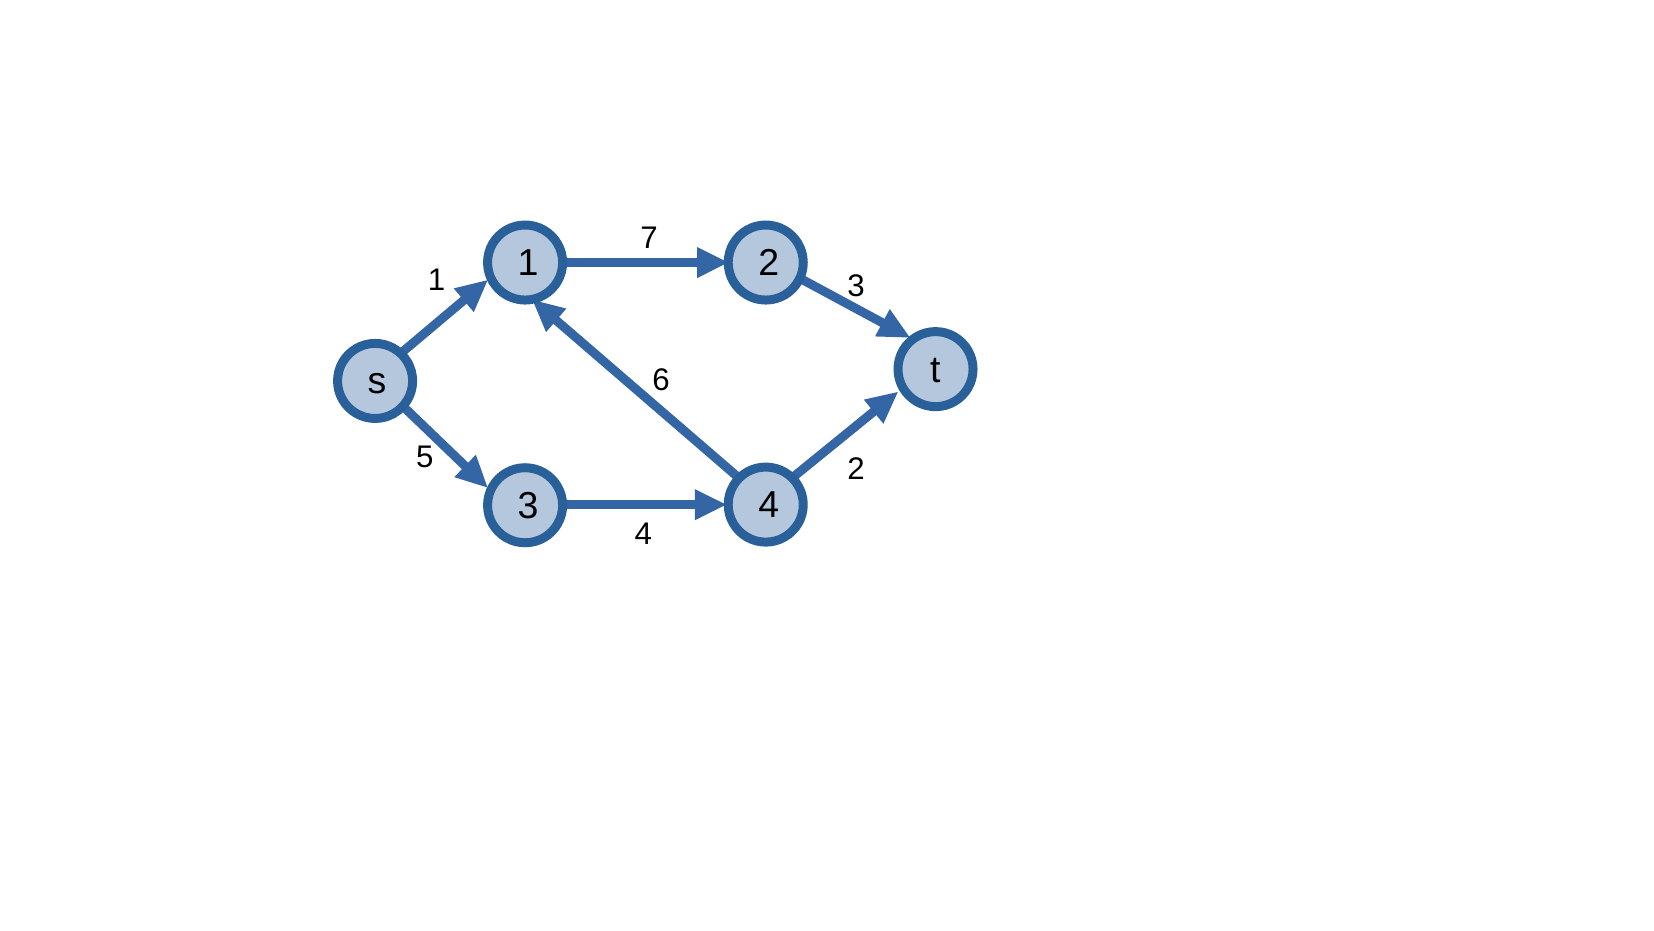

7
1
2
1
3
t
s
6
5
2
4
3
4